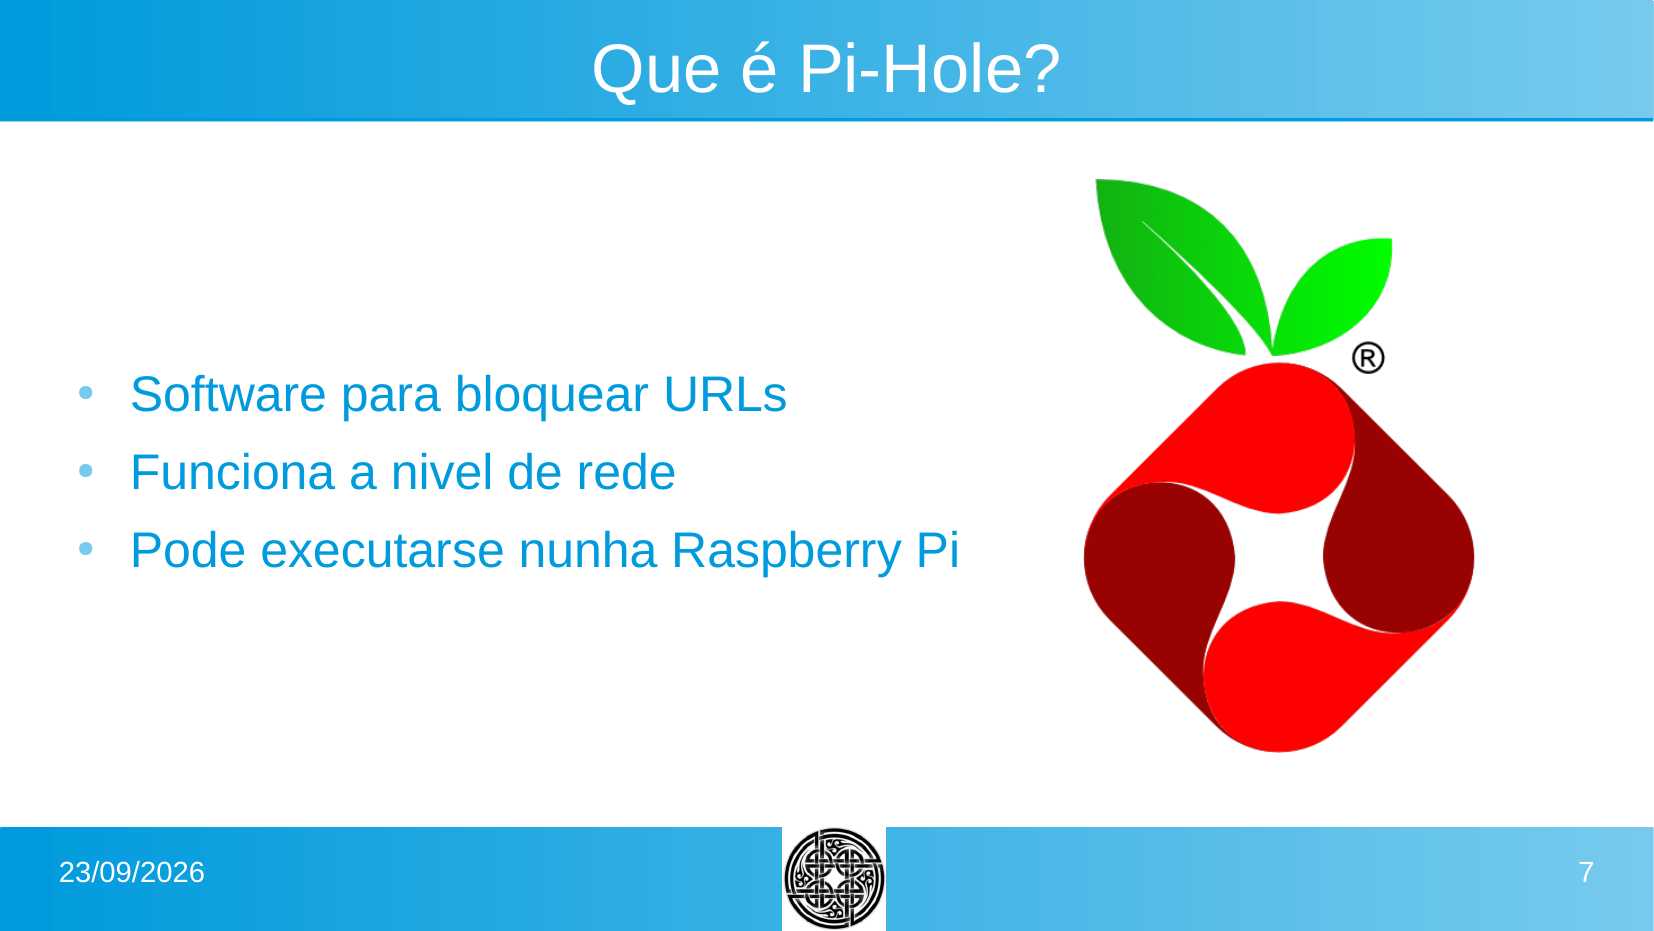

# Que é Pi-Hole?
Software para bloquear URLs
Funciona a nivel de rede
Pode executarse nunha Raspberry Pi
7